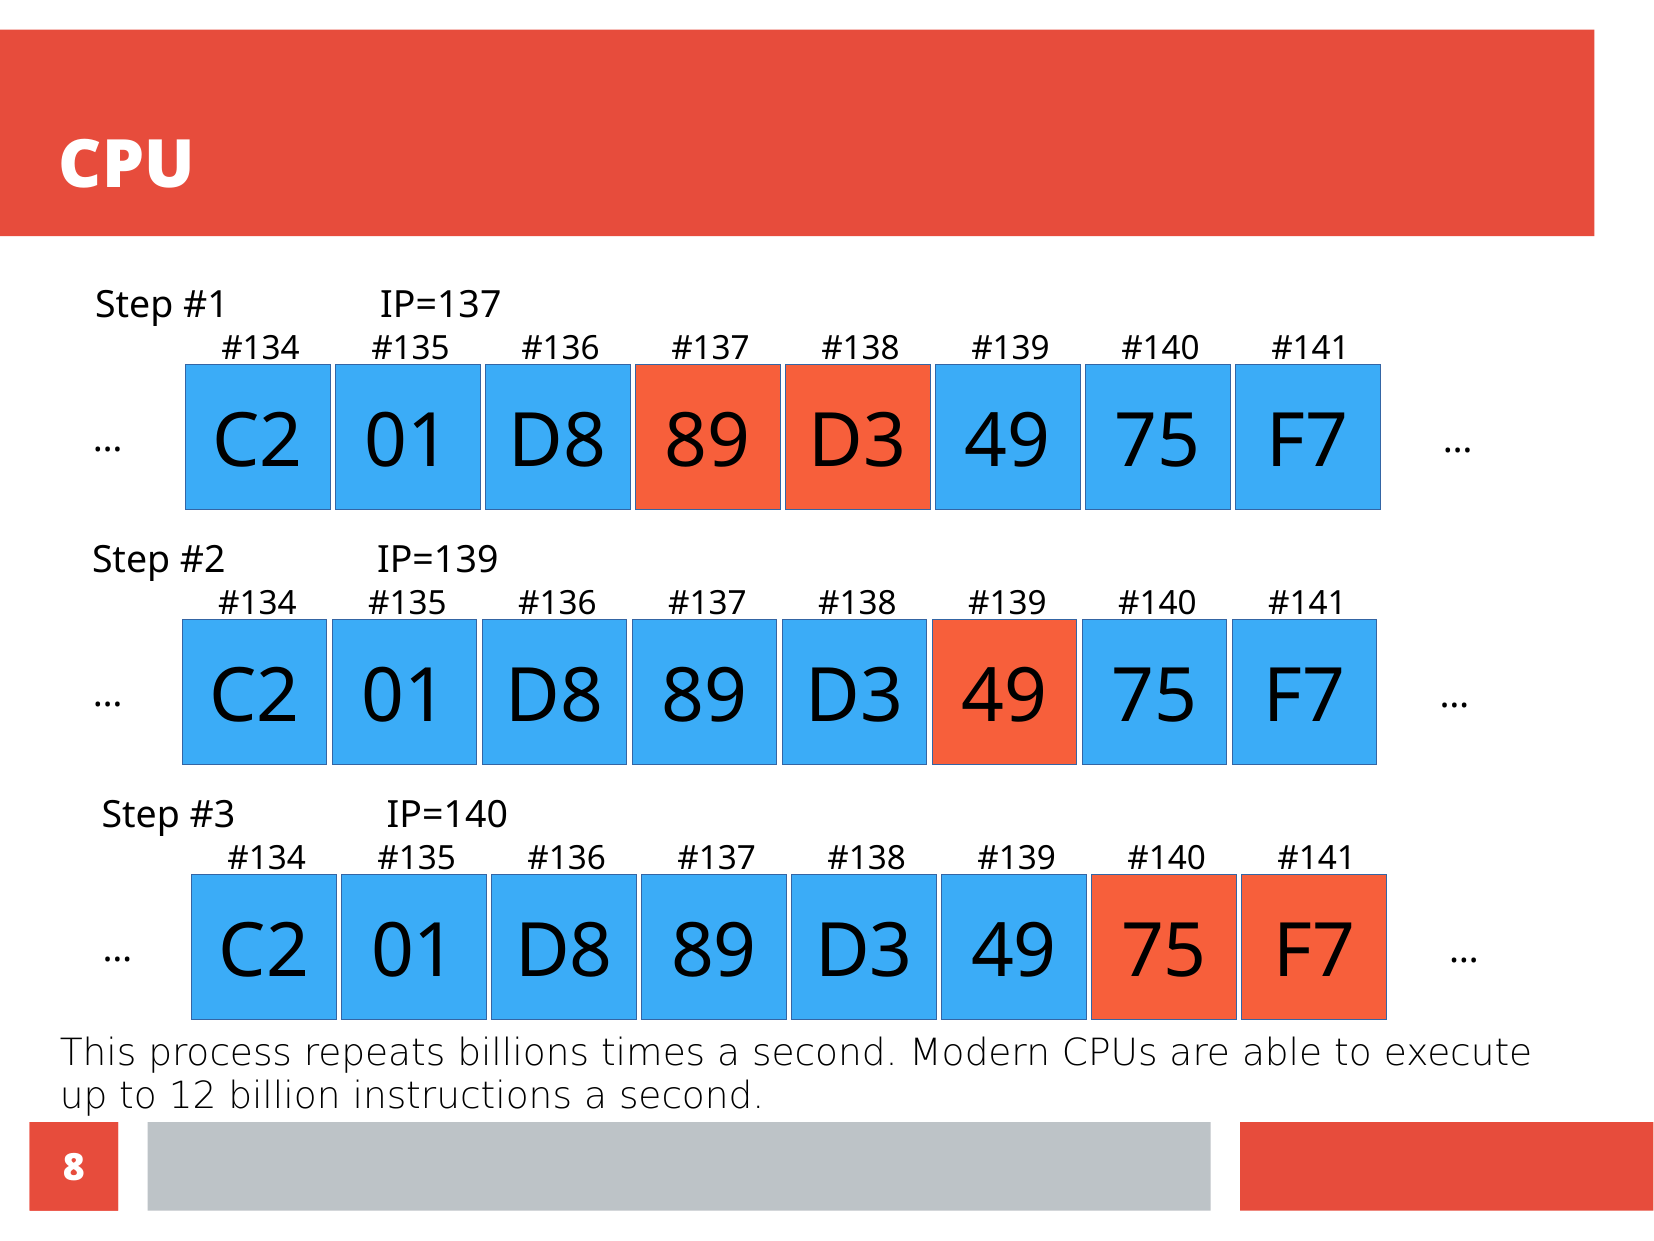

# CPU
Step #1
IP=137
#135
#136
#137
#138
#139
#141
#134
#140
01
D8
89
D3
49
F7
…
C2
75
…
Step #2
IP=139
#135
#136
#137
#138
#139
#141
#134
#140
01
D8
89
D3
49
F7
…
C2
75
…
Step #3
IP=140
#135
#136
#137
#138
#139
#141
#134
#140
01
D8
89
D3
49
F7
…
C2
75
…
This process repeats billions times a second. Modern CPUs are able to execute up to 12 billion instructions a second.
8